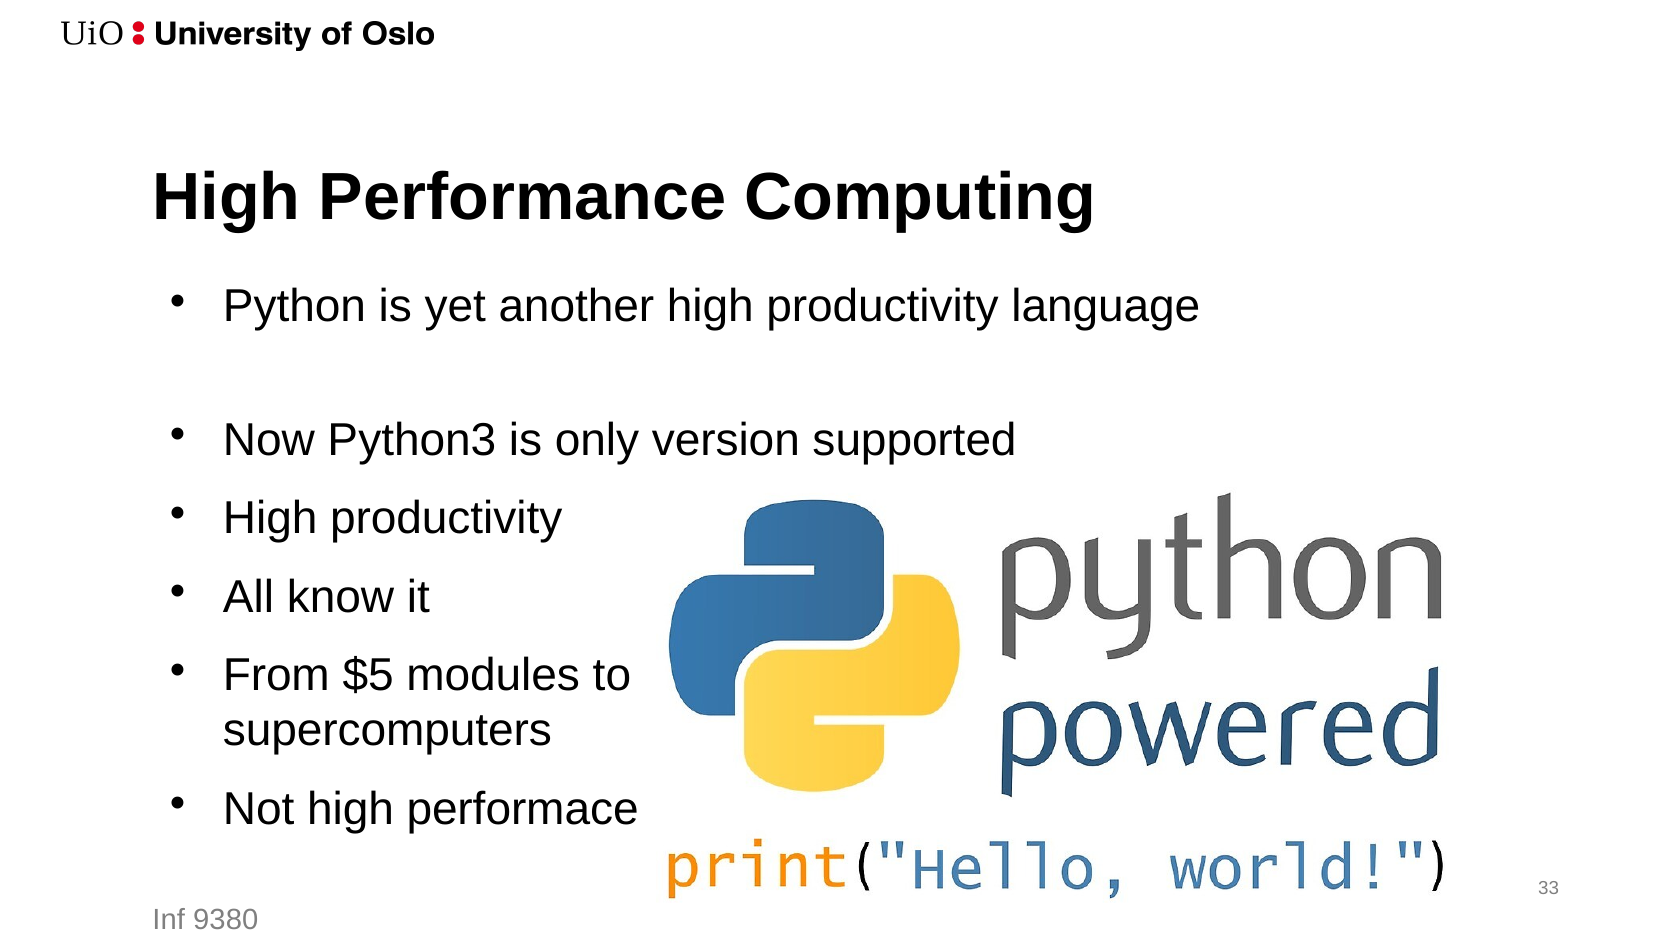

High Performance Computing
Python is yet another high productivity language
Now Python3 is only version supported
High productivity
All know it
From $5 modules to
supercomputers
Not high performace
Inf 9380